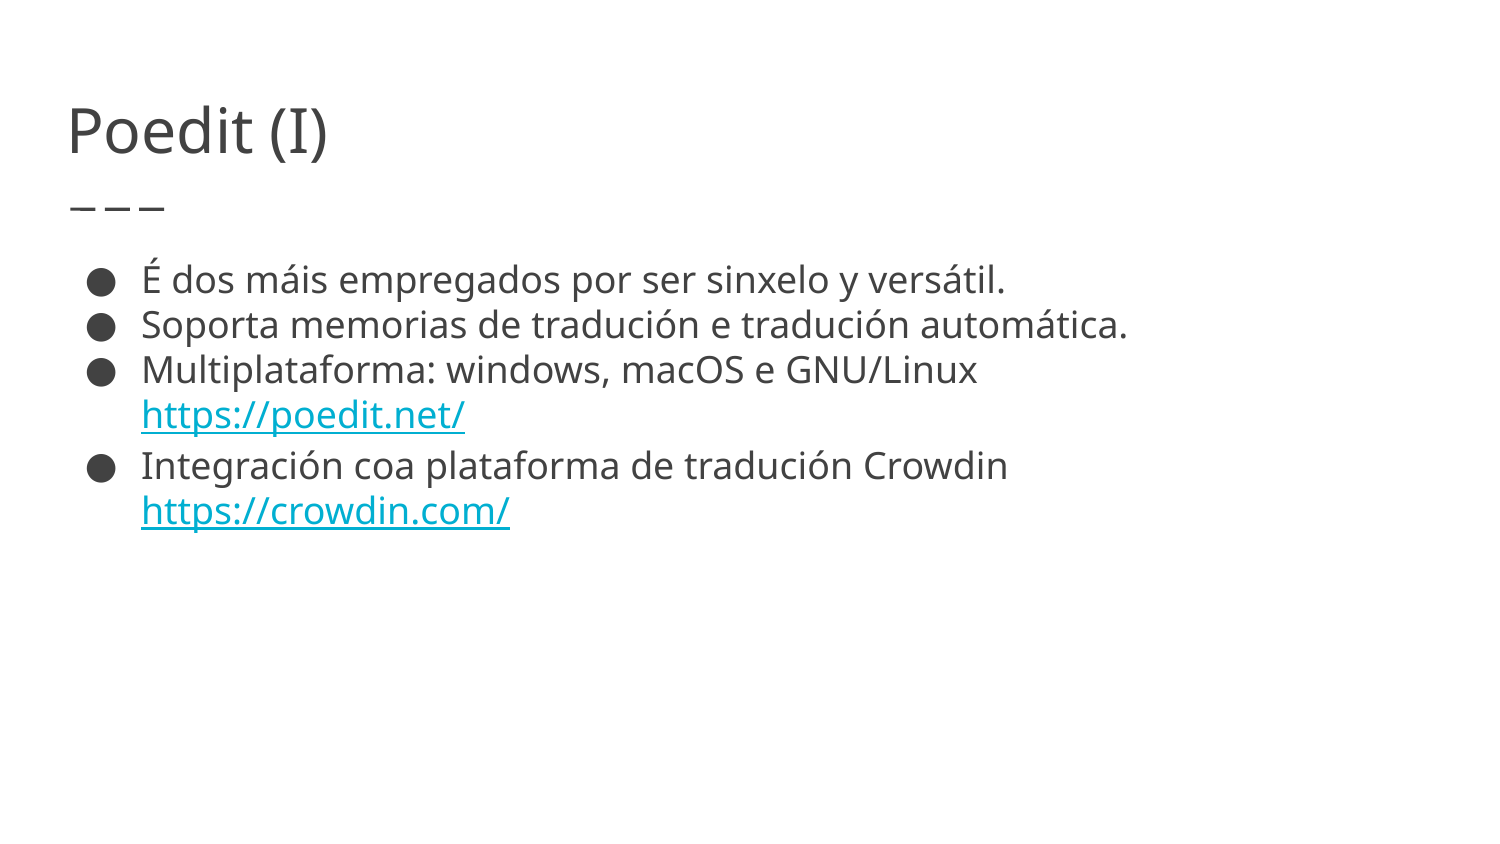

# Poedit (I)
É dos máis empregados por ser sinxelo y versátil.
Soporta memorias de tradución e tradución automática.
Multiplataforma: windows, macOS e GNU/Linux
https://poedit.net/
Integración coa plataforma de tradución Crowdin
https://crowdin.com/